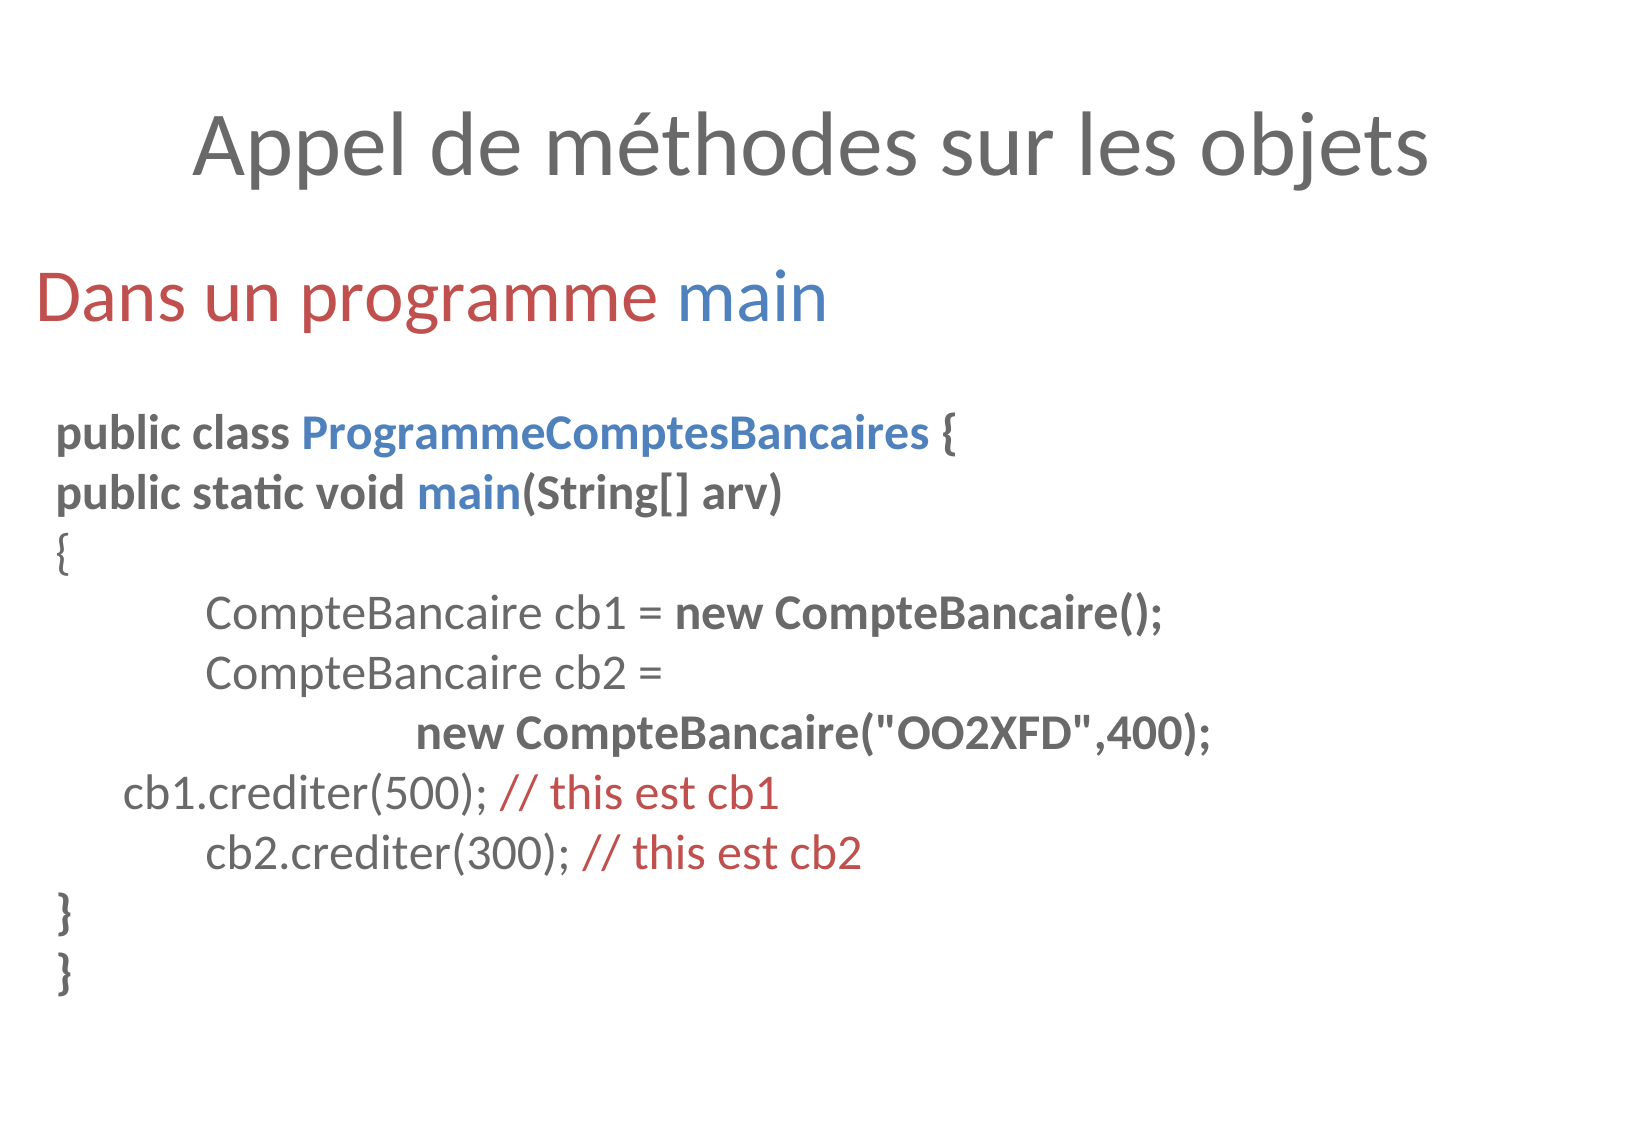

# Appel de méthodes sur les objets
Dans un programme main
public class ProgrammeComptesBancaires {
public static void main(String[] arv)
{
	CompteBancaire cb1 = new CompteBancaire();
	CompteBancaire cb2 =
 new CompteBancaire("OO2XFD",400);
 cb1.crediter(500); // this est cb1
	cb2.crediter(300); // this est cb2
}
}